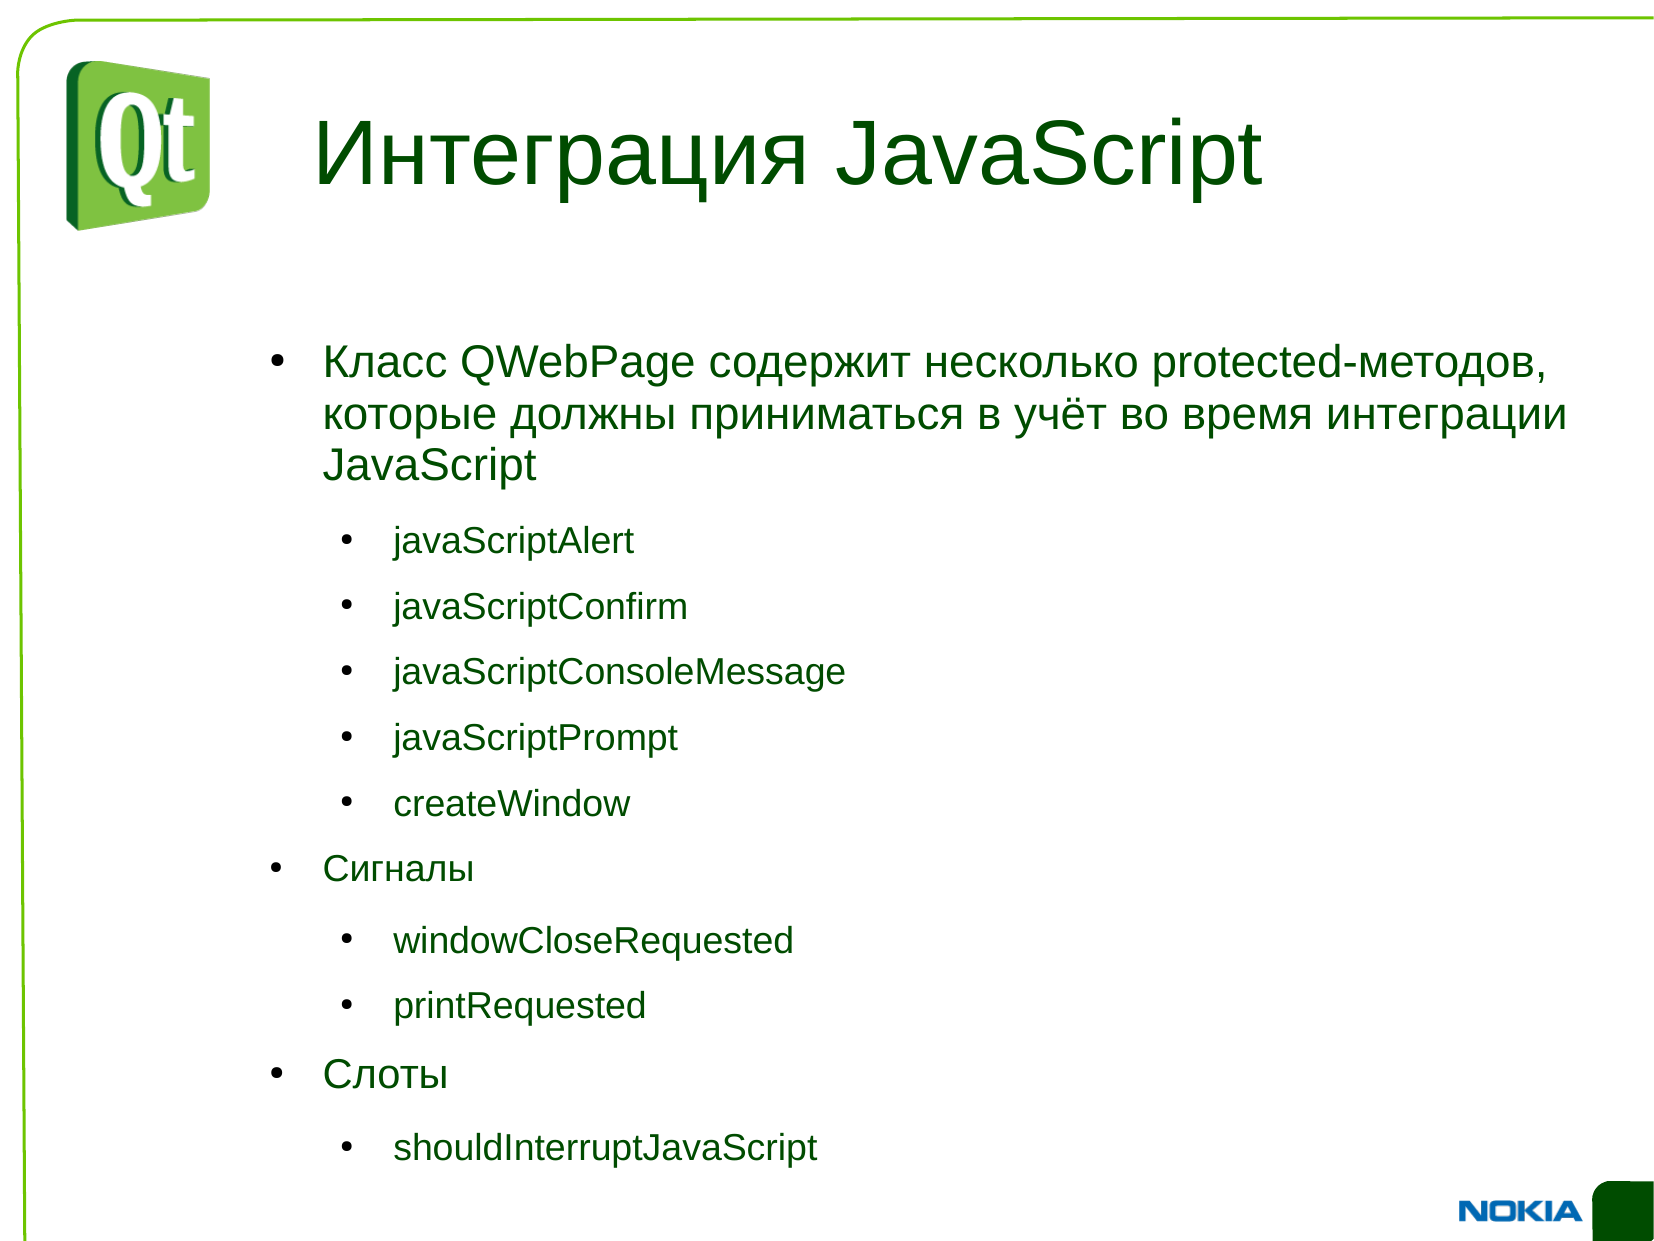

# Интеграция JavaScript
Класс QWebPage содержит несколько protected-методов, которые должны приниматься в учёт во время интеграции JavaScript
javaScriptAlert
javaScriptConfirm
javaScriptConsoleMessage
javaScriptPrompt
createWindow
Сигналы
windowCloseRequested
printRequested
Слоты
shouldInterruptJavaScript